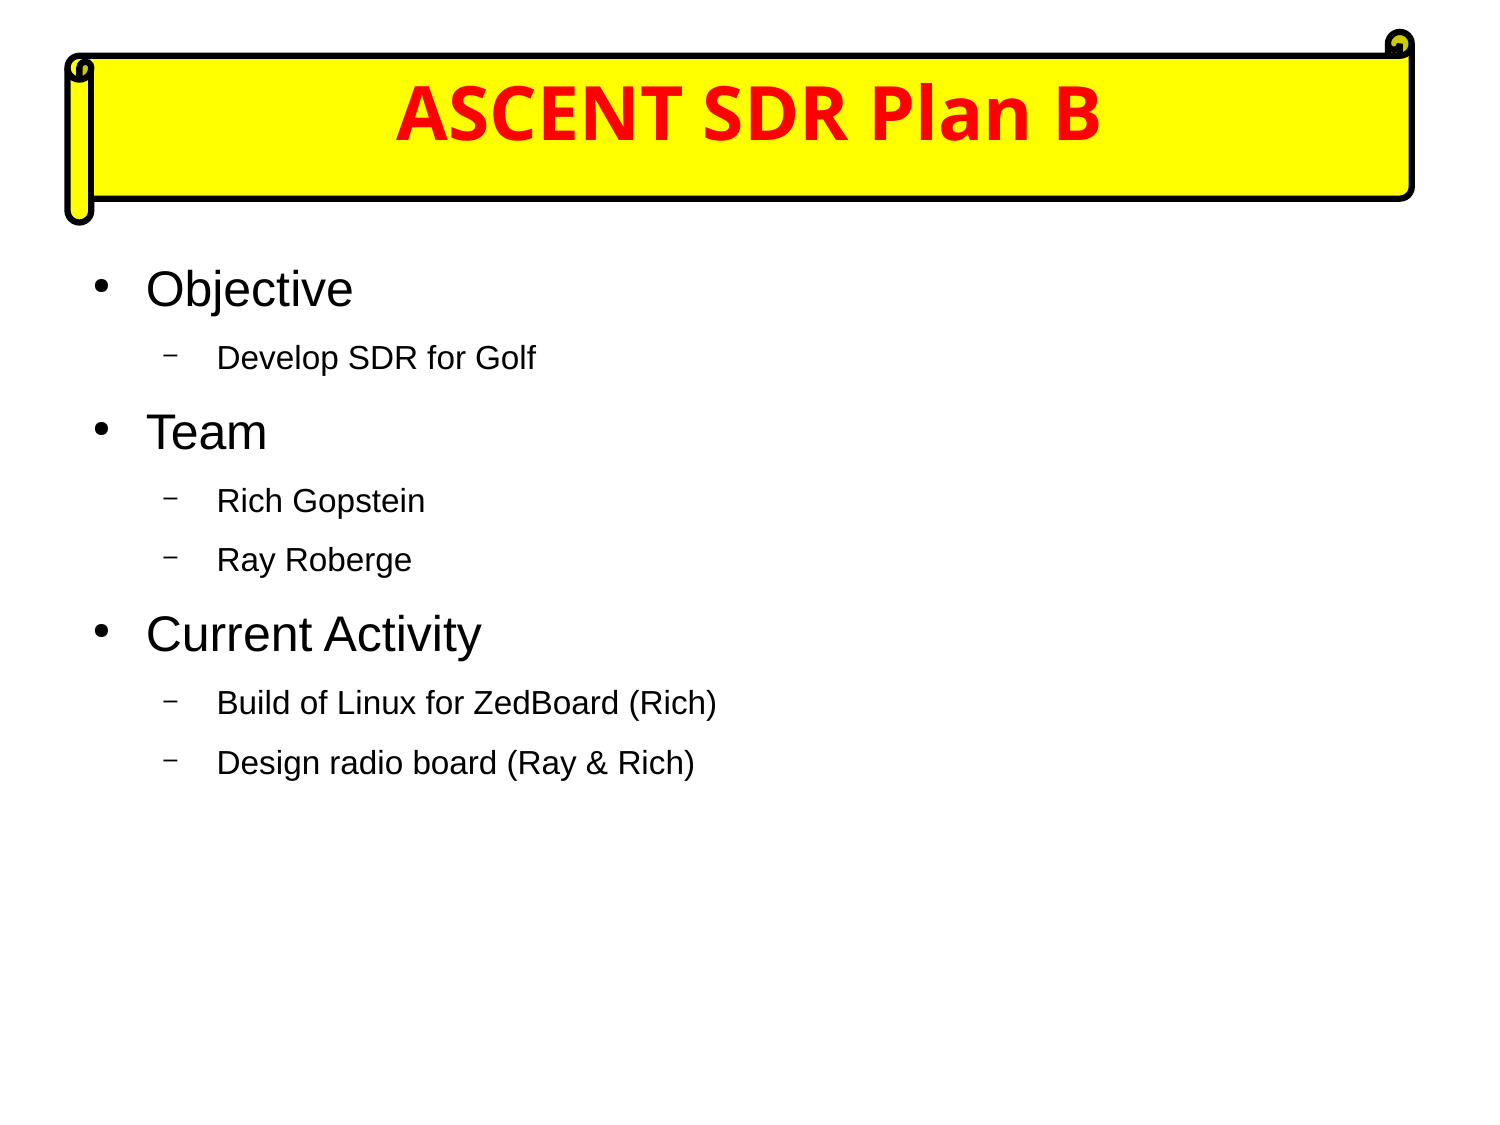

ASCENT SDR Plan B
# Objective
Develop SDR for Golf
Team
Rich Gopstein
Ray Roberge
Current Activity
Build of Linux for ZedBoard (Rich)
Design radio board (Ray & Rich)